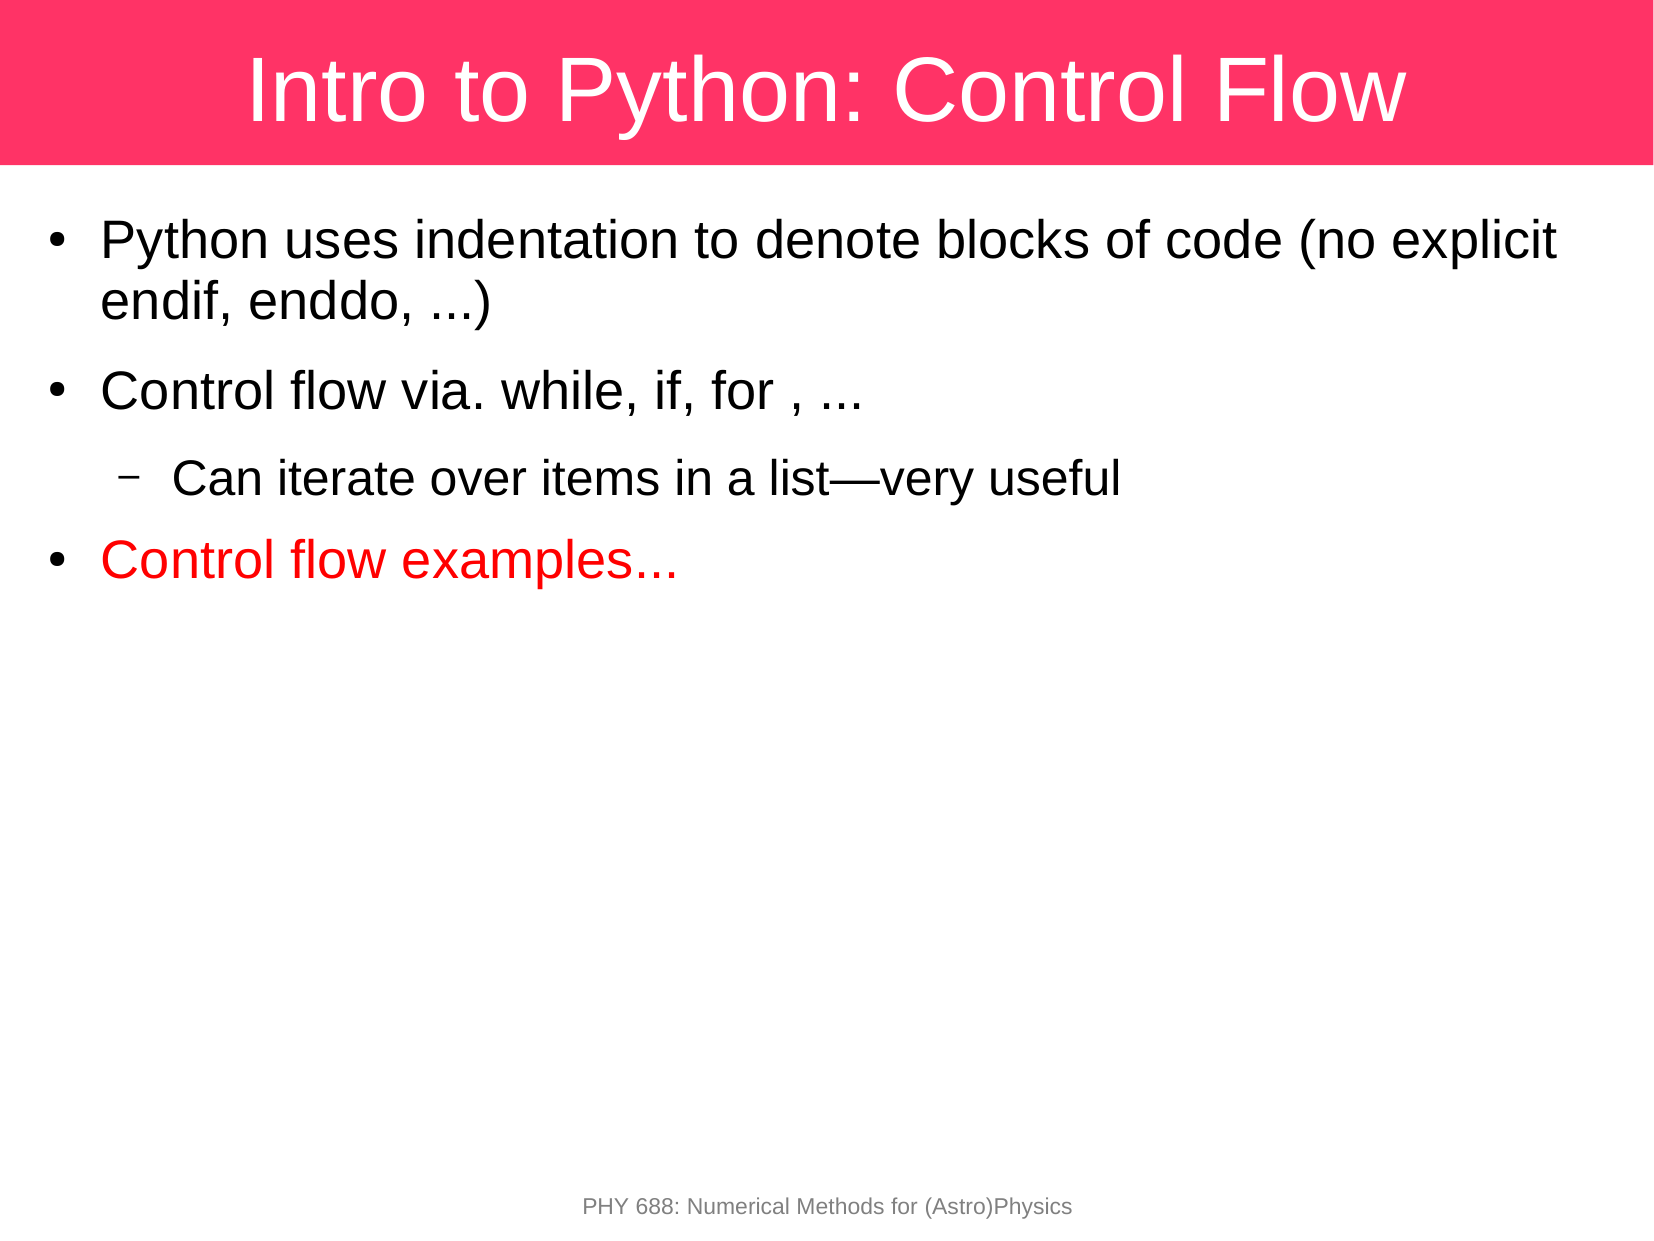

# Intro to Python: Control Flow
Python uses indentation to denote blocks of code (no explicit endif, enddo, ...)
Control flow via. while, if, for , ...
Can iterate over items in a list—very useful
Control flow examples...